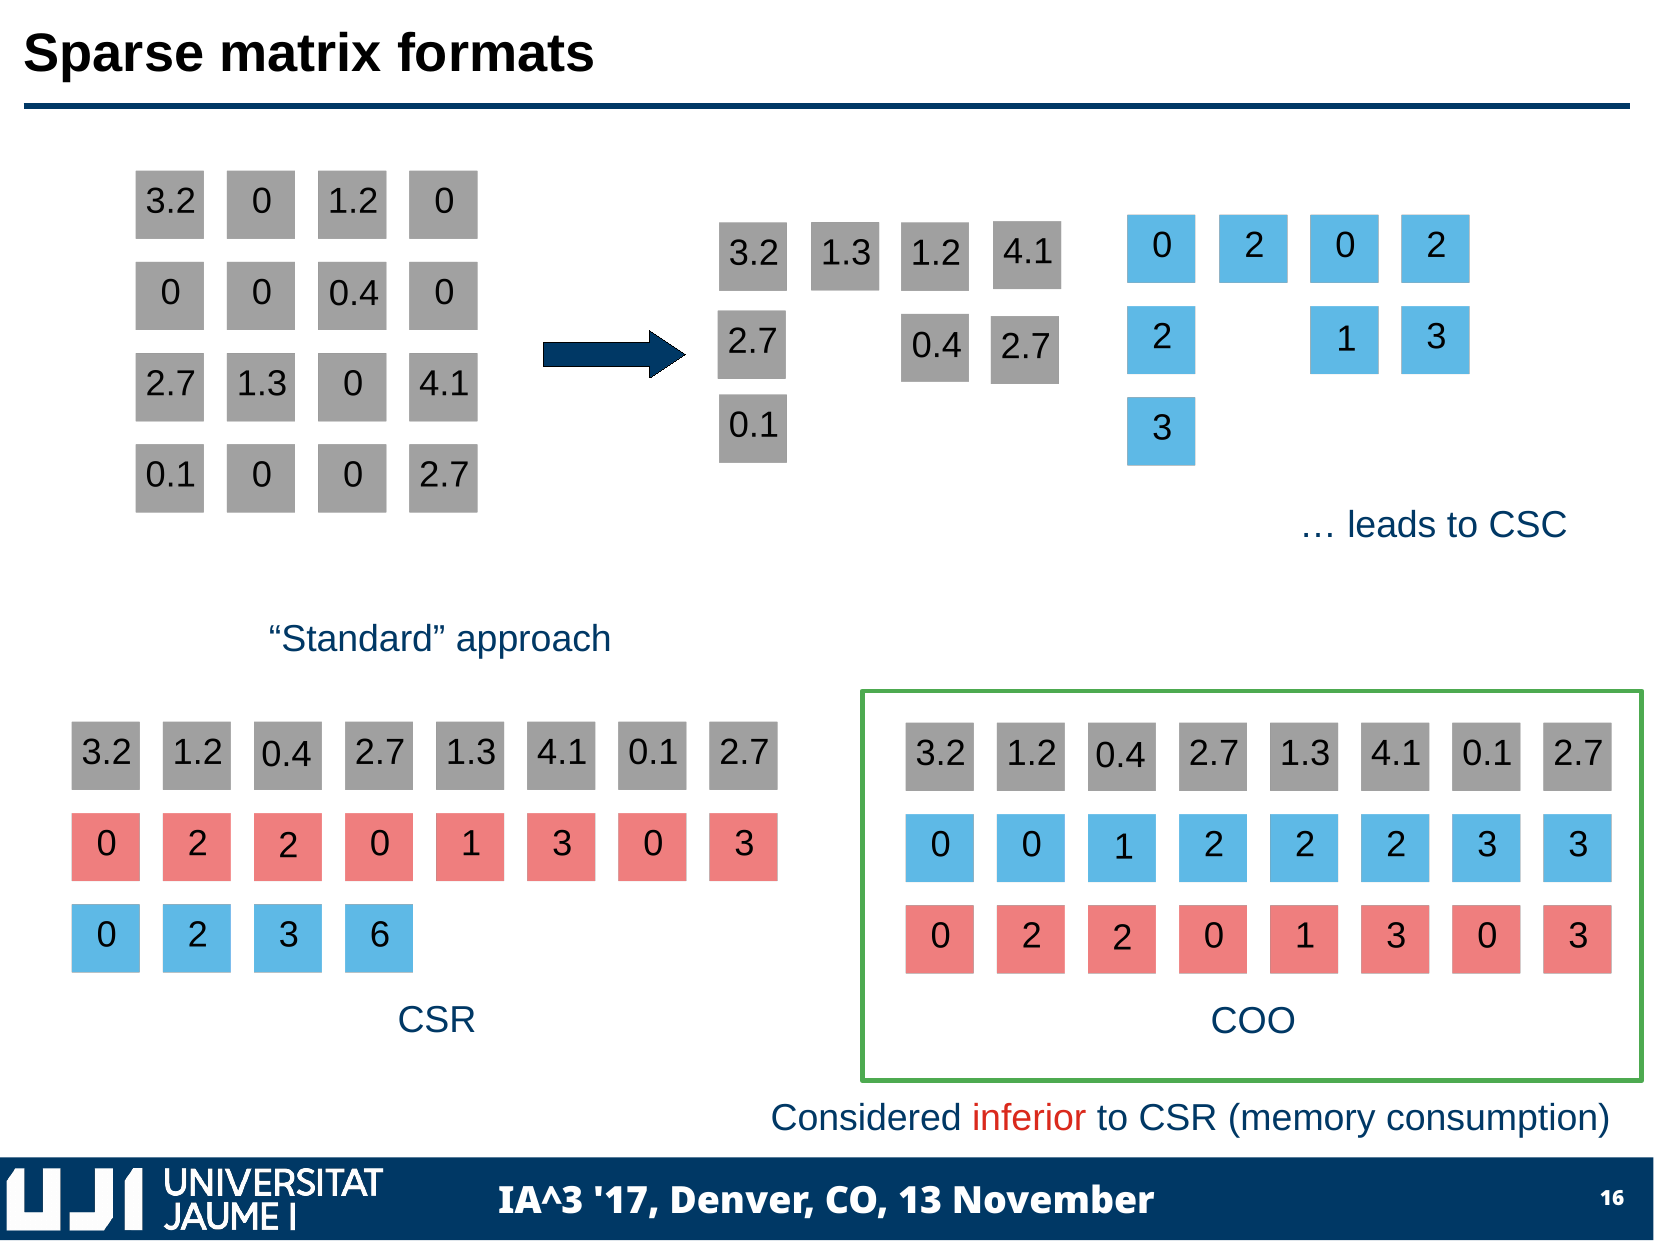

# Sparse matrix formats
… leads to CSC
“Standard” approach
CSR
COO
Considered inferior to CSR (memory consumption)
IA^3 '17, Denver, CO, 13 November
16